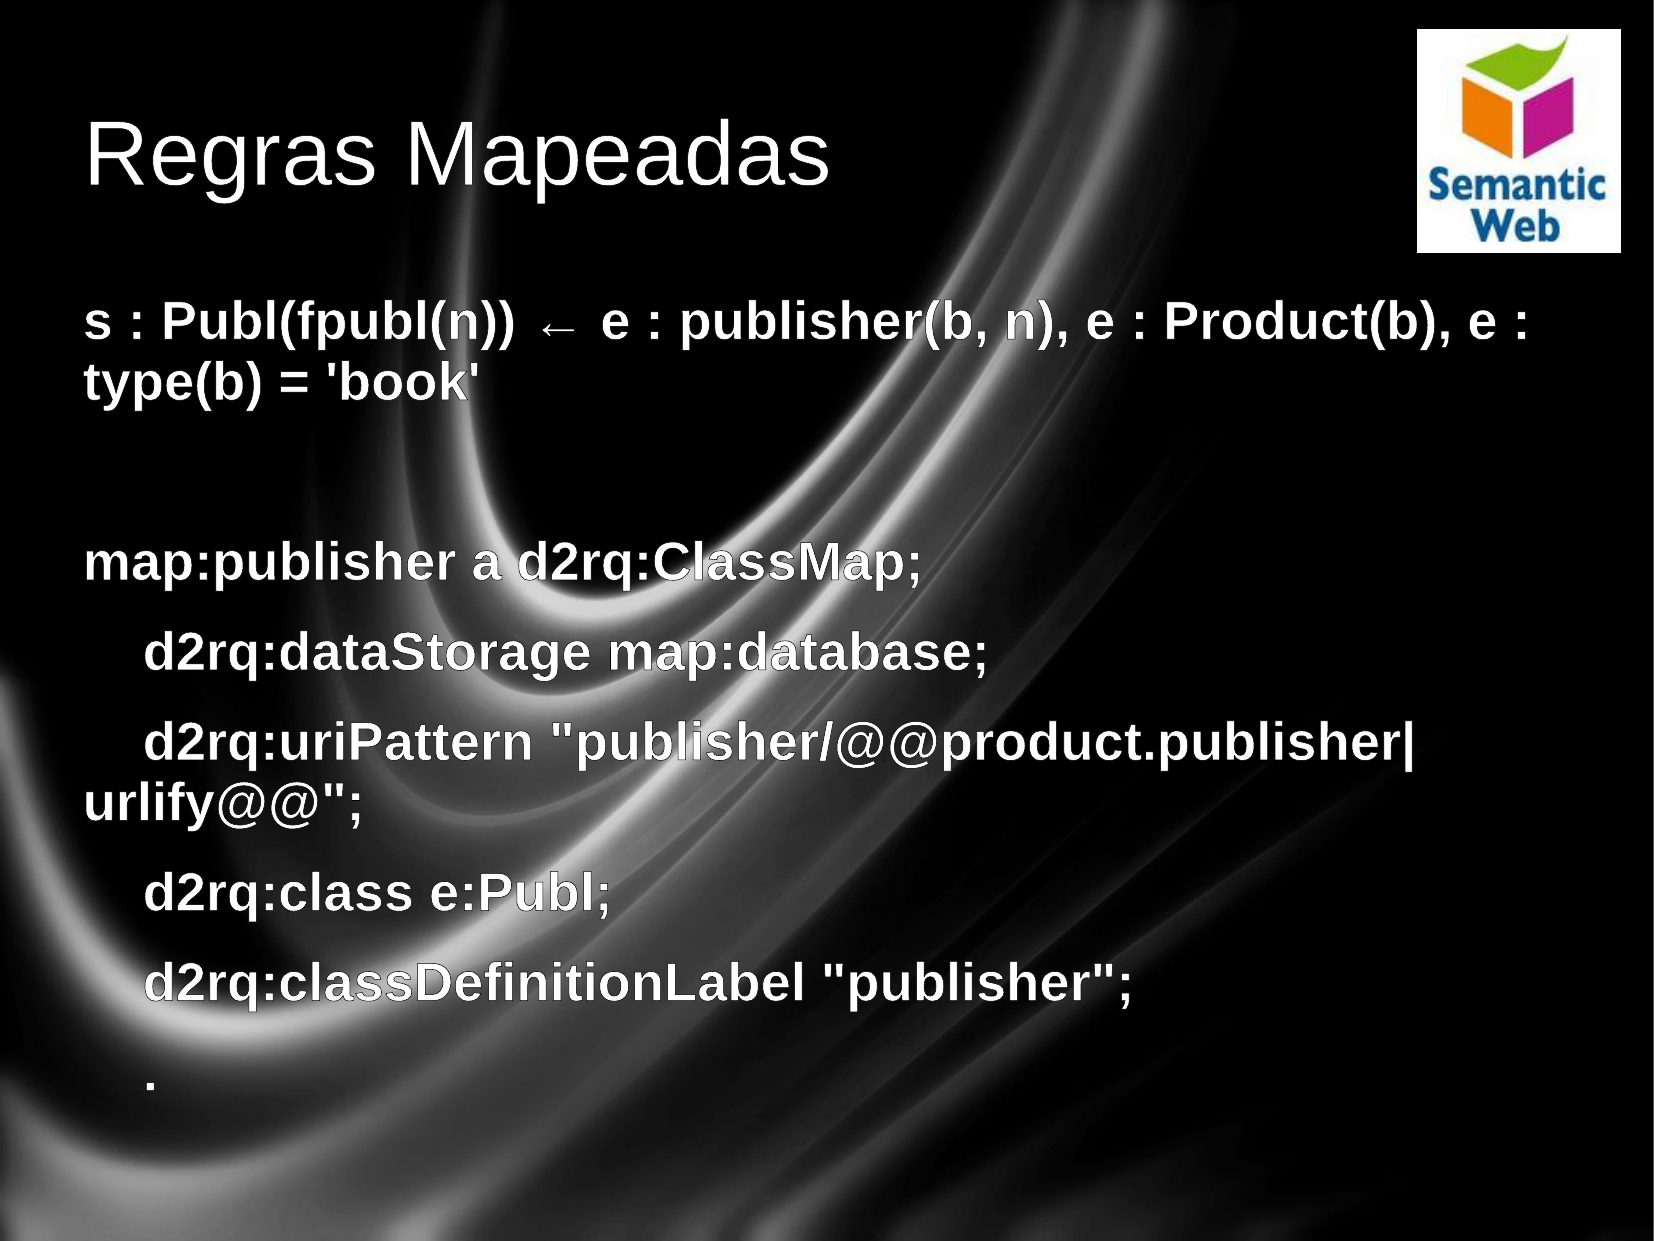

# Regras Mapeadas
s : Publ(fpubl(n)) ← e : publisher(b, n), e : Product(b), e : type(b) = 'book'
map:publisher a d2rq:ClassMap;
 d2rq:dataStorage map:database;
 d2rq:uriPattern "publisher/@@product.publisher|urlify@@";
 d2rq:class e:Publ;
 d2rq:classDefinitionLabel "publisher";
 .